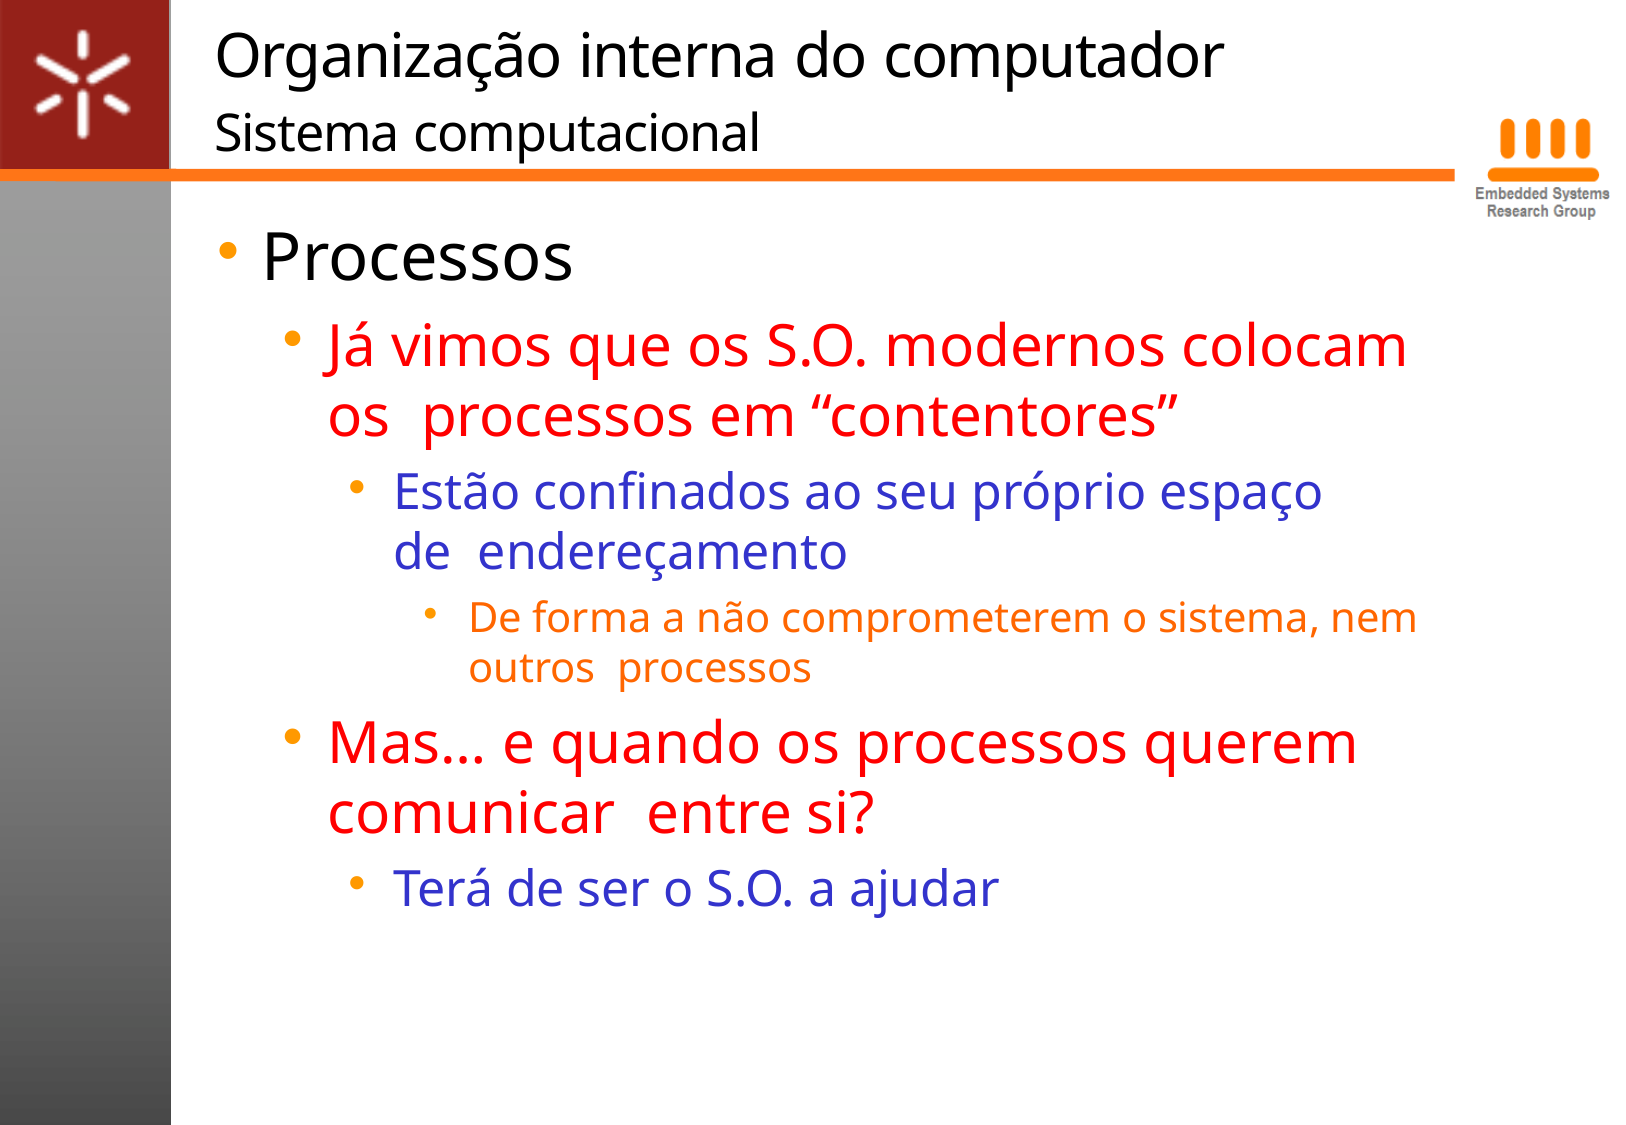

# Organização interna do computador Sistema computacional
Processos
Já vimos que os S.O. modernos colocam os processos em “contentores”
Estão confinados ao seu próprio espaço de endereçamento
De forma a não comprometerem o sistema, nem outros processos
Mas… e quando os processos querem comunicar entre si?
Terá de ser o S.O. a ajudar